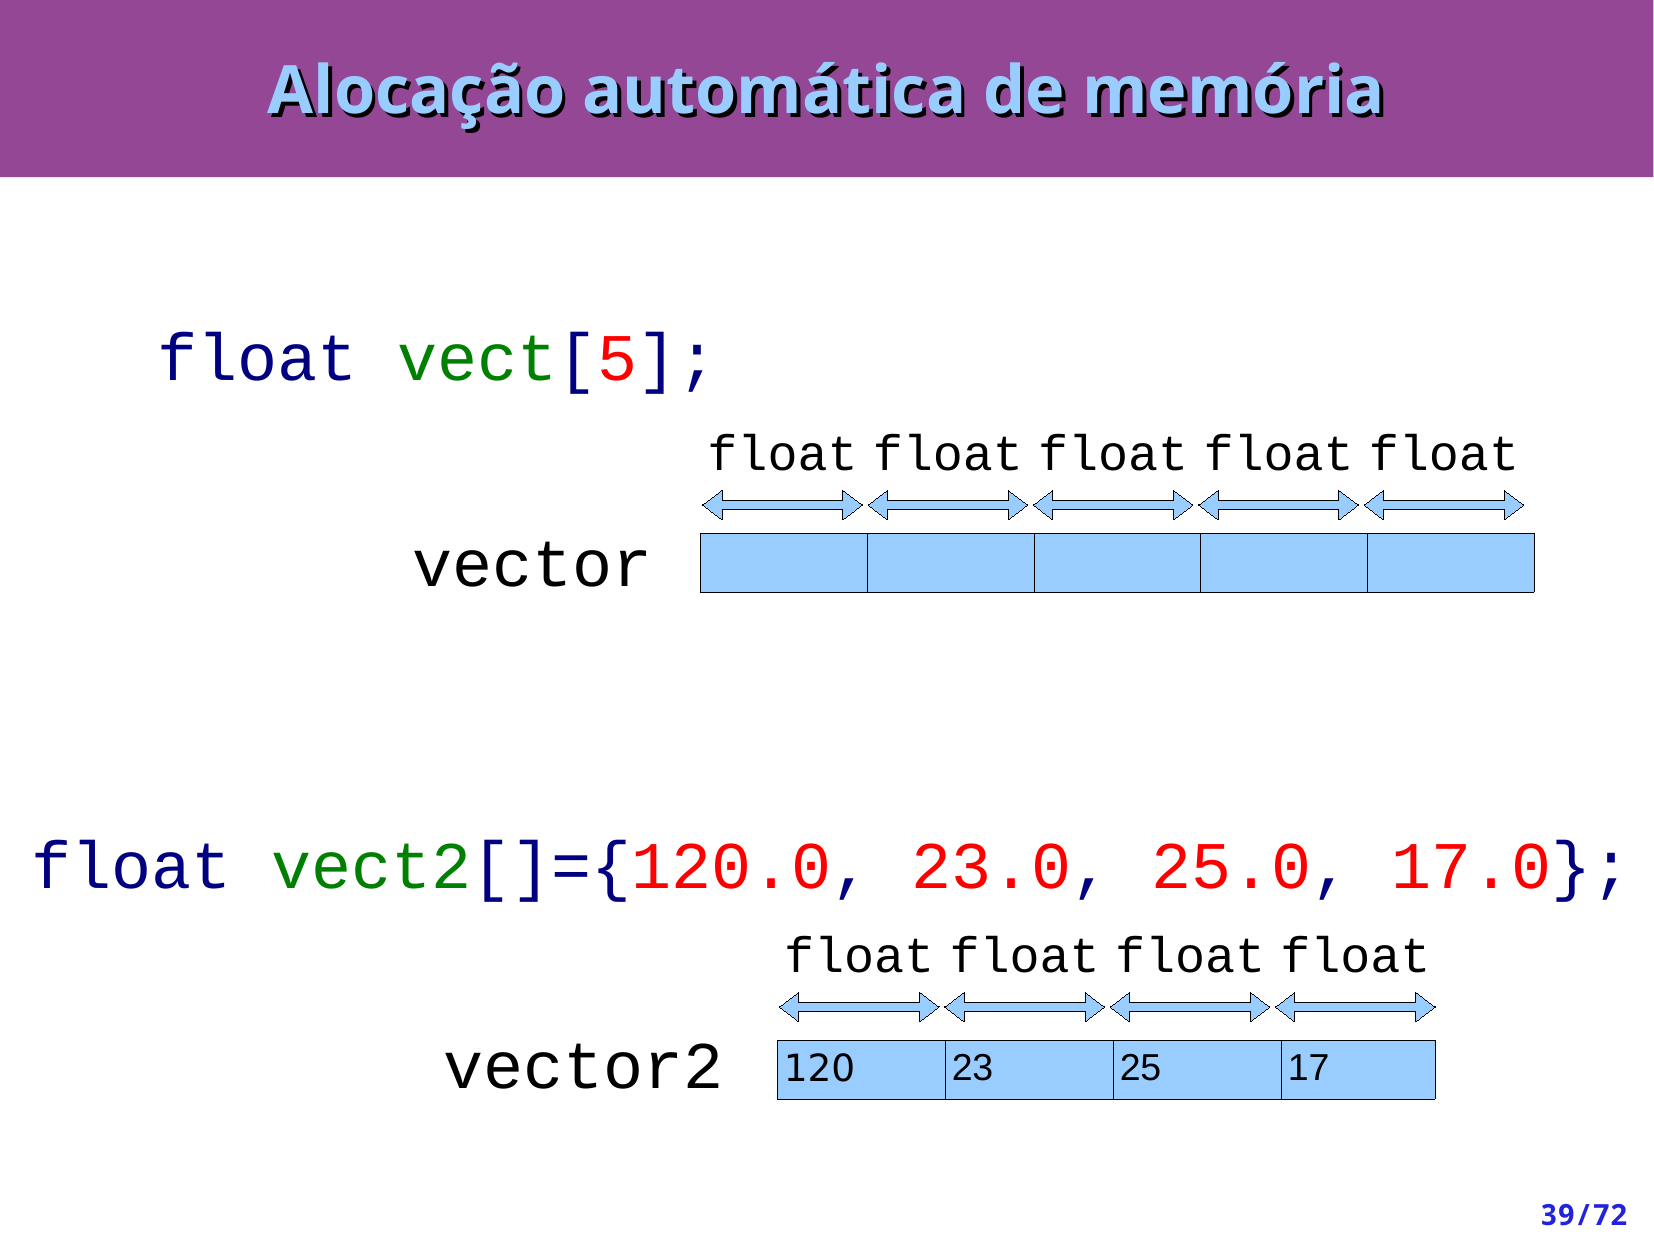

# Alocação automática de memória
float vect[5];
float
float
float
float
float
vector
| | | | | |
| --- | --- | --- | --- | --- |
float vect2[]={120.0, 23.0, 25.0, 17.0};
float
float
float
float
vector2
| 120 | 23 | 25 | 17 |
| --- | --- | --- | --- |
39